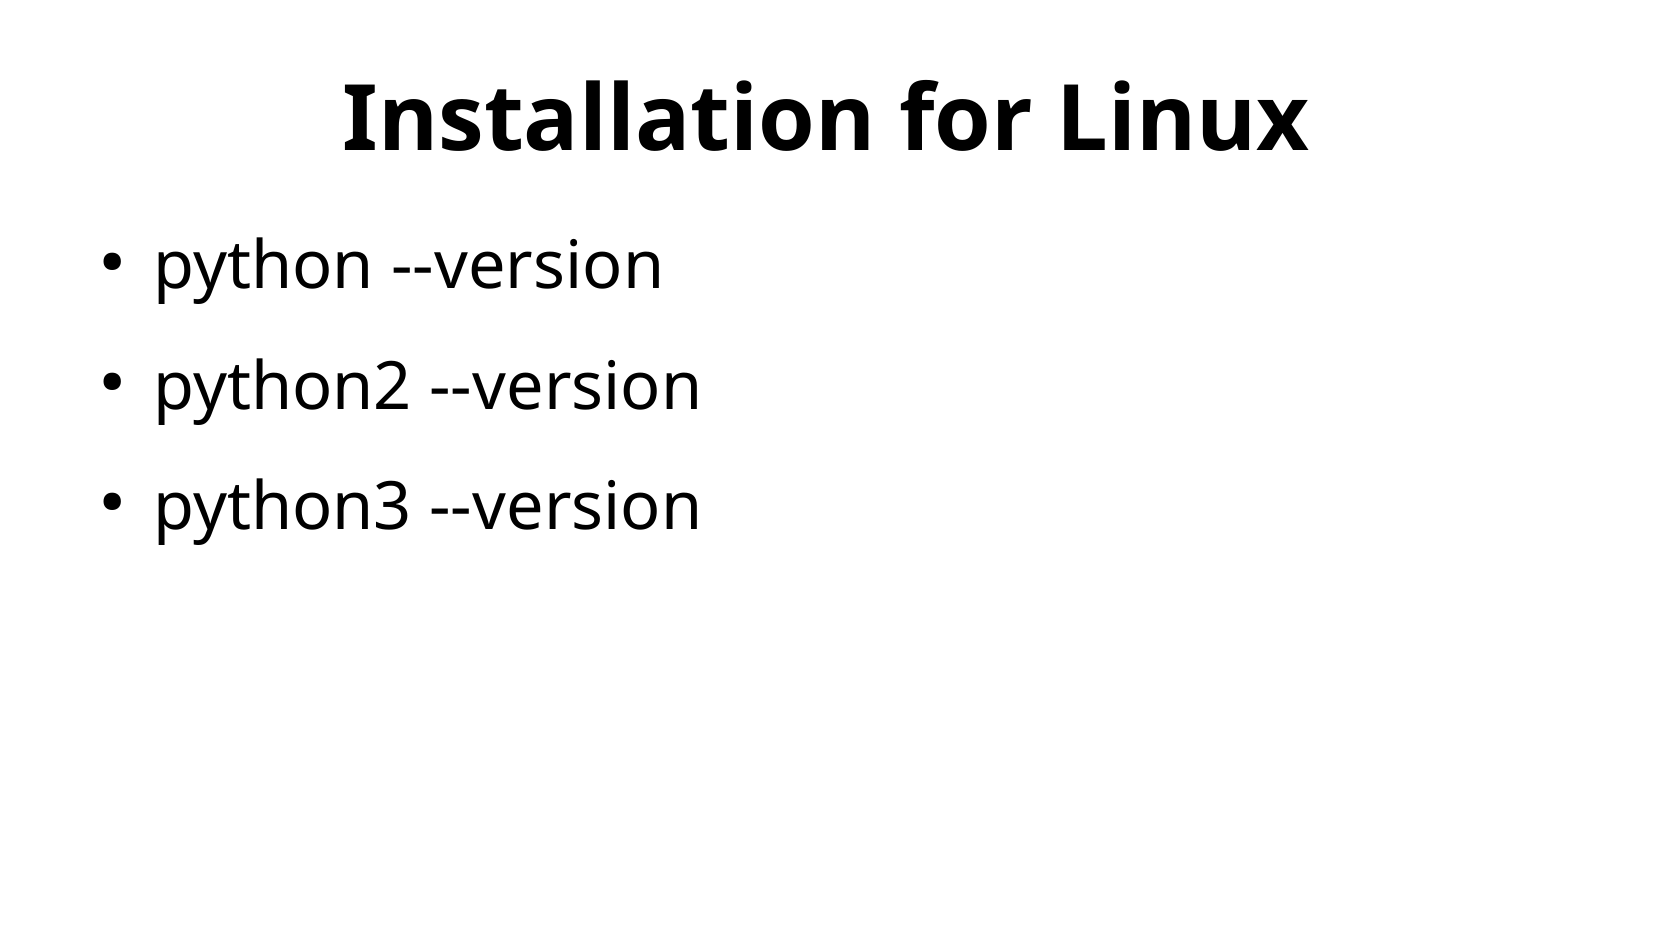

# Installation for Linux
python --version
python2 --version
python3 --version